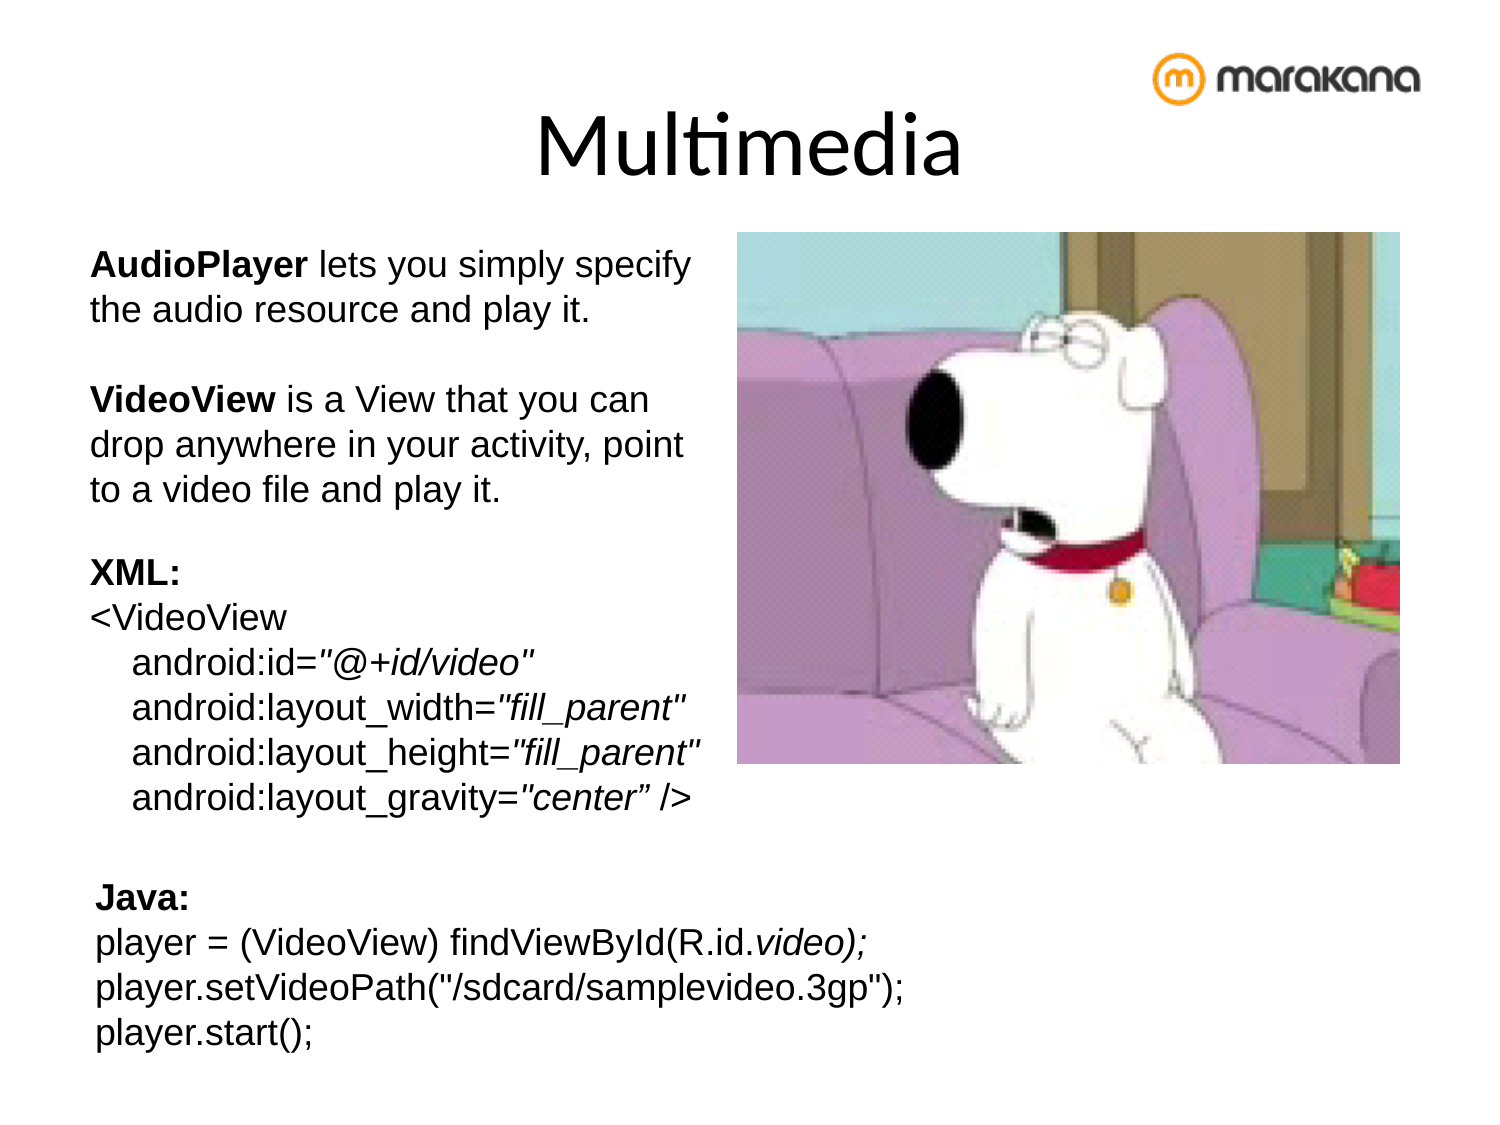

# Multimedia
AudioPlayer lets you simply specify the audio resource and play it.
VideoView is a View that you can drop anywhere in your activity, point to a video file and play it.
XML:
<VideoView
 android:id="@+id/video"
 android:layout_width="fill_parent"
 android:layout_height="fill_parent"
 android:layout_gravity="center” />
Java:
player = (VideoView) findViewById(R.id.video);
player.setVideoPath("/sdcard/samplevideo.3gp");
player.start();